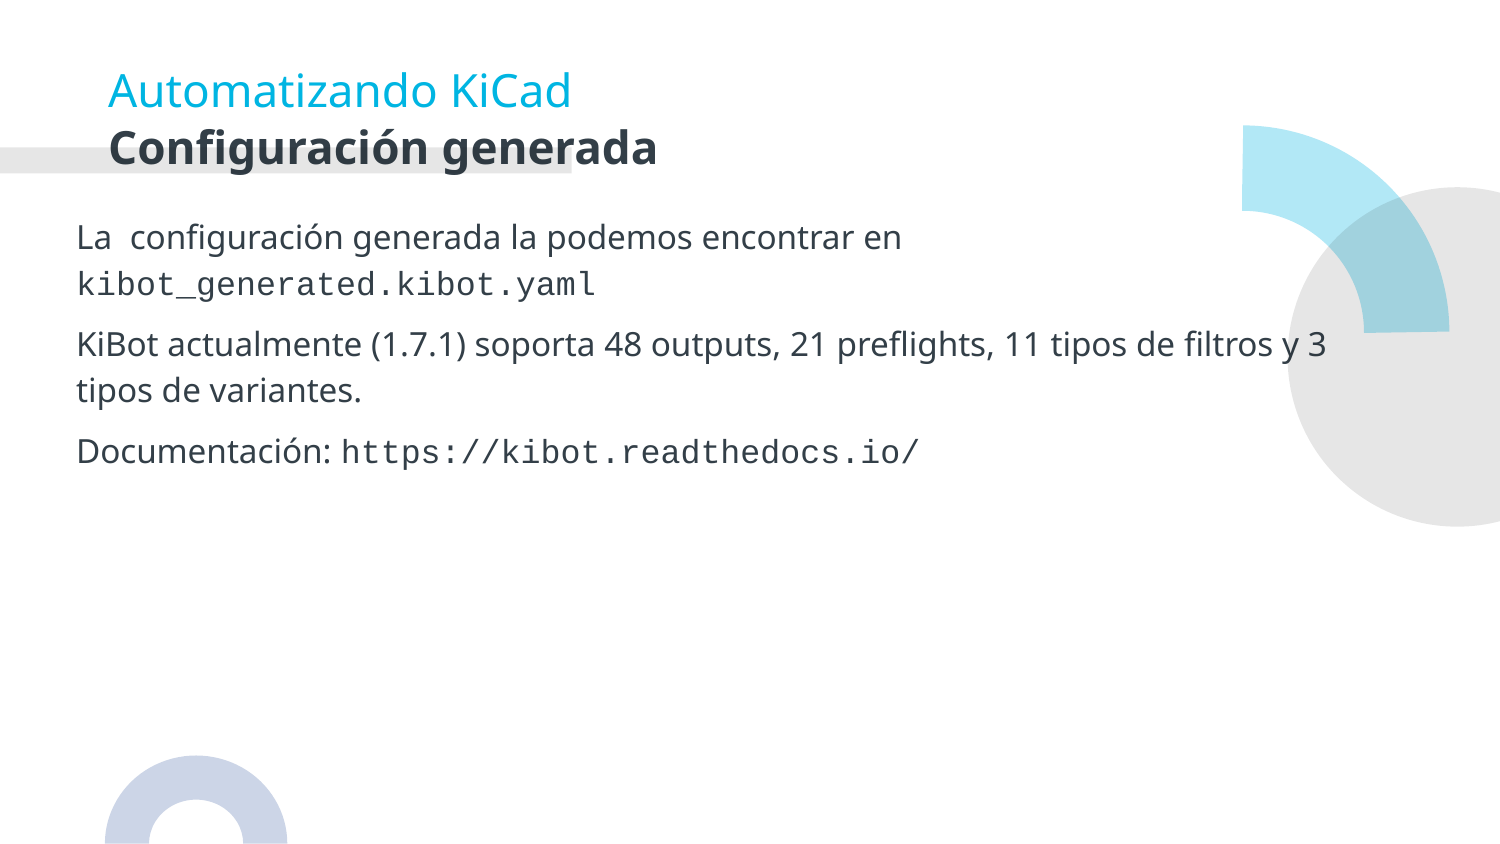

Automatizando KiCad
Configuración generada
La configuración generada la podemos encontrar en kibot_generated.kibot.yaml
KiBot actualmente (1.7.1) soporta 48 outputs, 21 preflights, 11 tipos de filtros y 3 tipos de variantes.
Documentación: https://kibot.readthedocs.io/